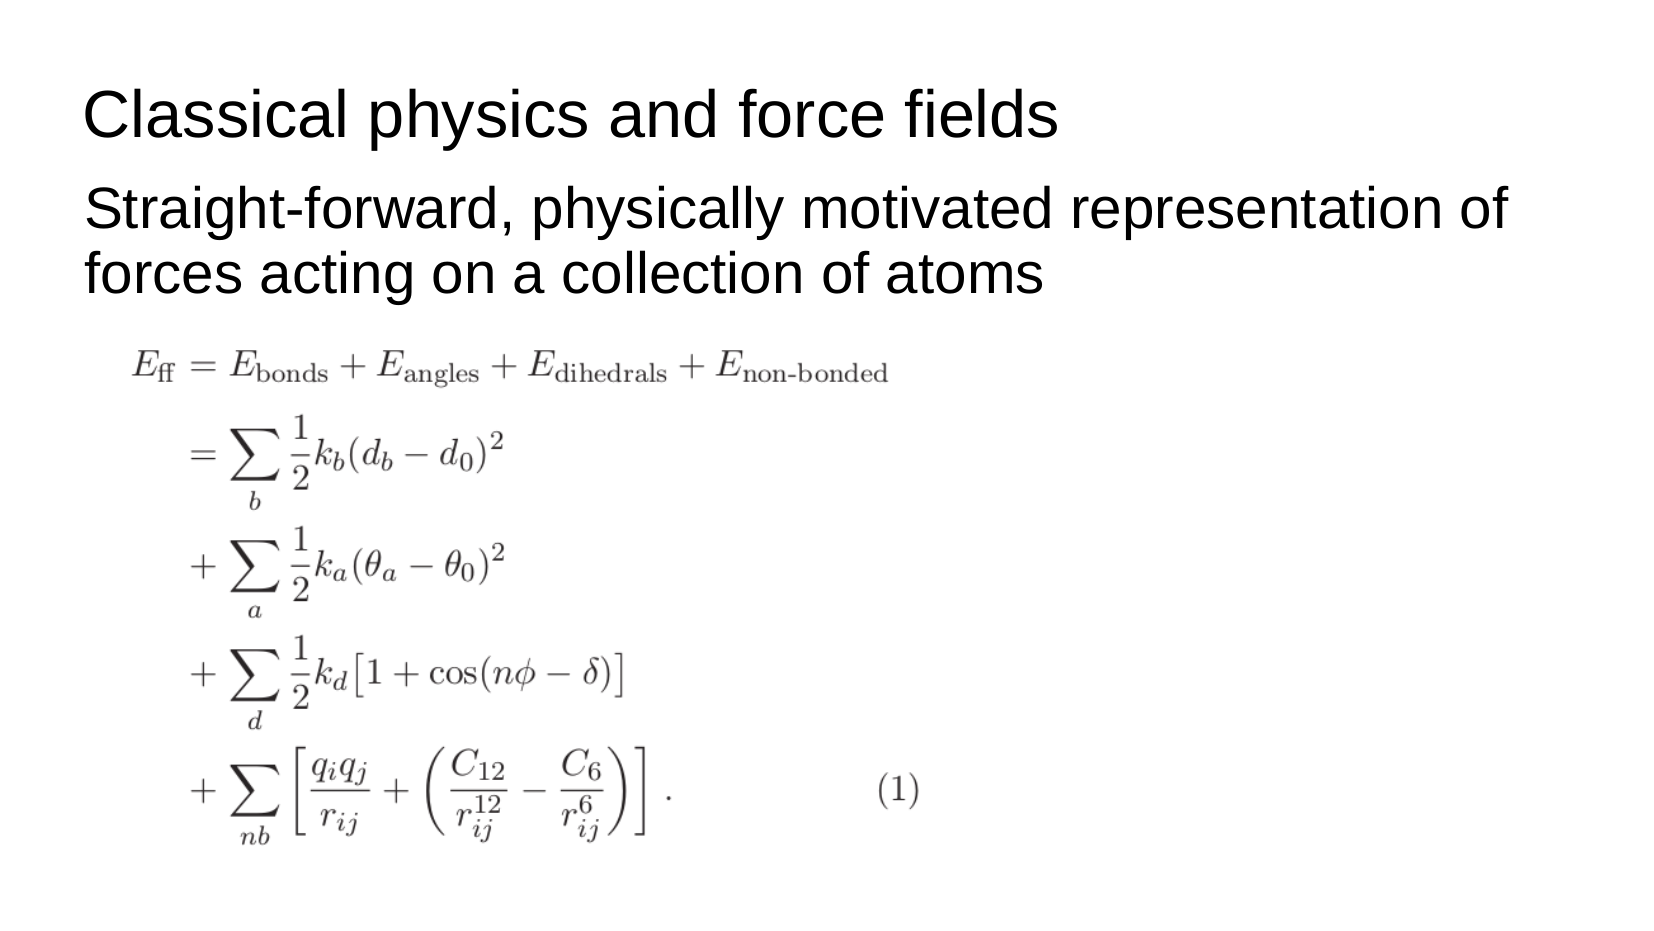

# Classical physics and force fields
Straight-forward, physically motivated representation of forces acting on a collection of atoms